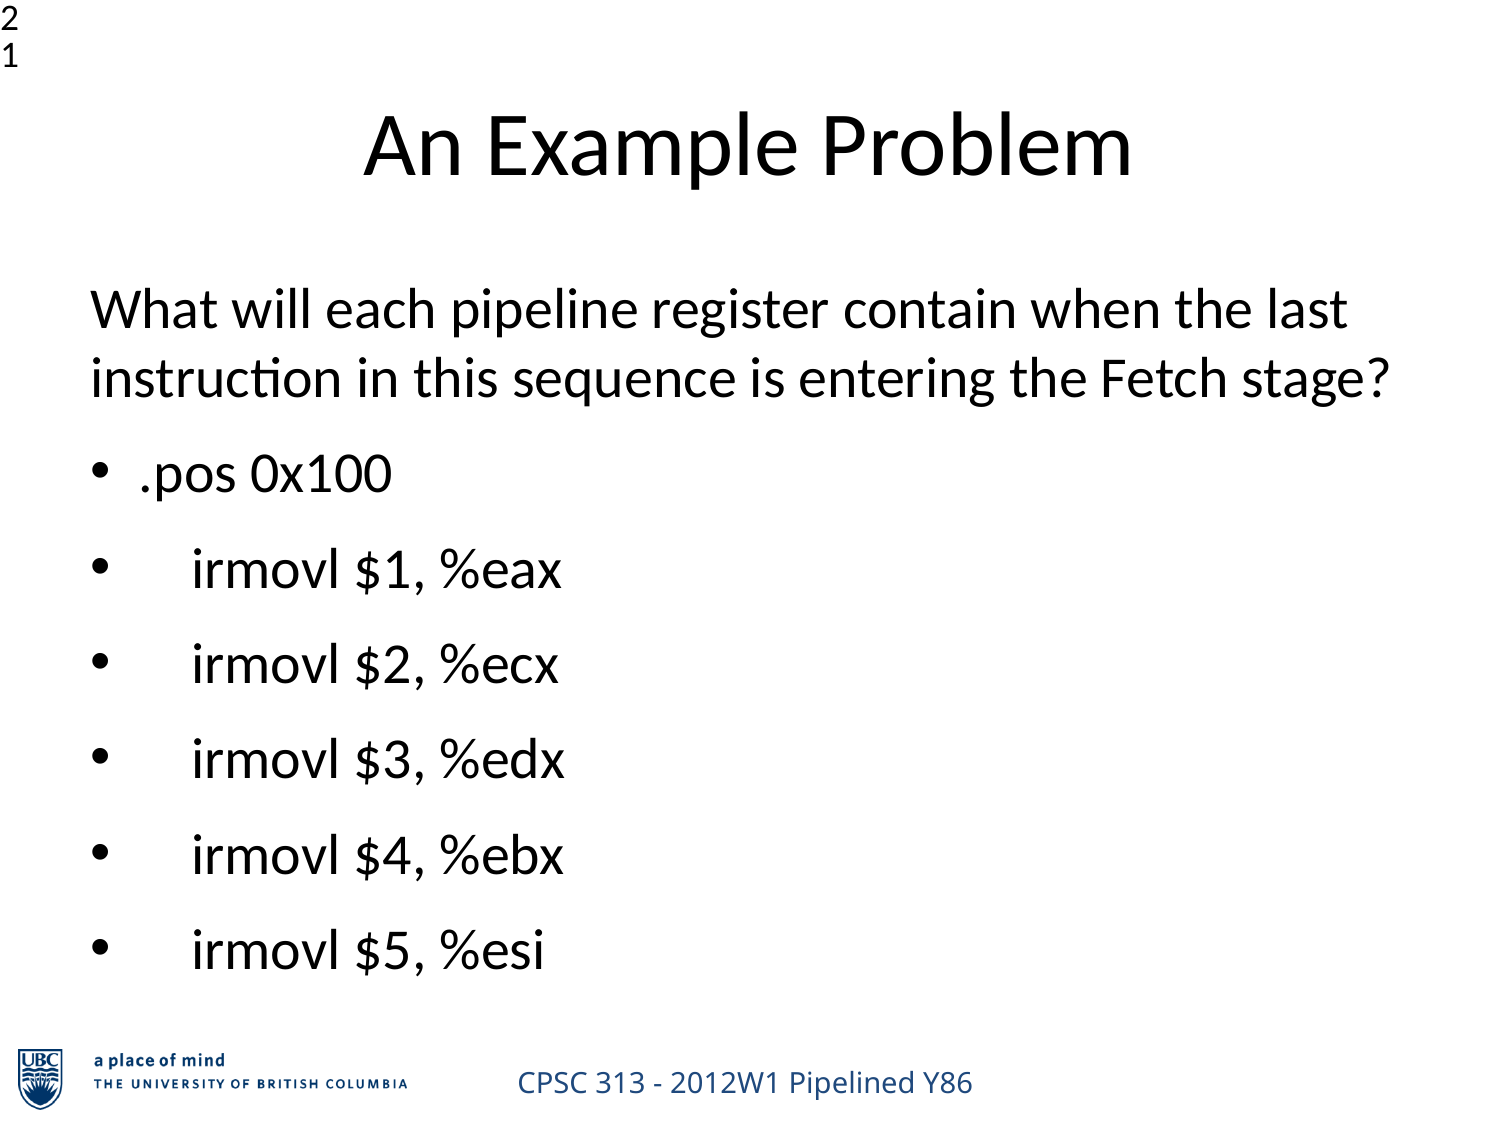

# An Example Problem
What will each pipeline register contain when the last instruction in this sequence is entering the Fetch stage?
.pos 0x100
 irmovl $1, %eax
 irmovl $2, %ecx
 irmovl $3, %edx
 irmovl $4, %ebx
 irmovl $5, %esi